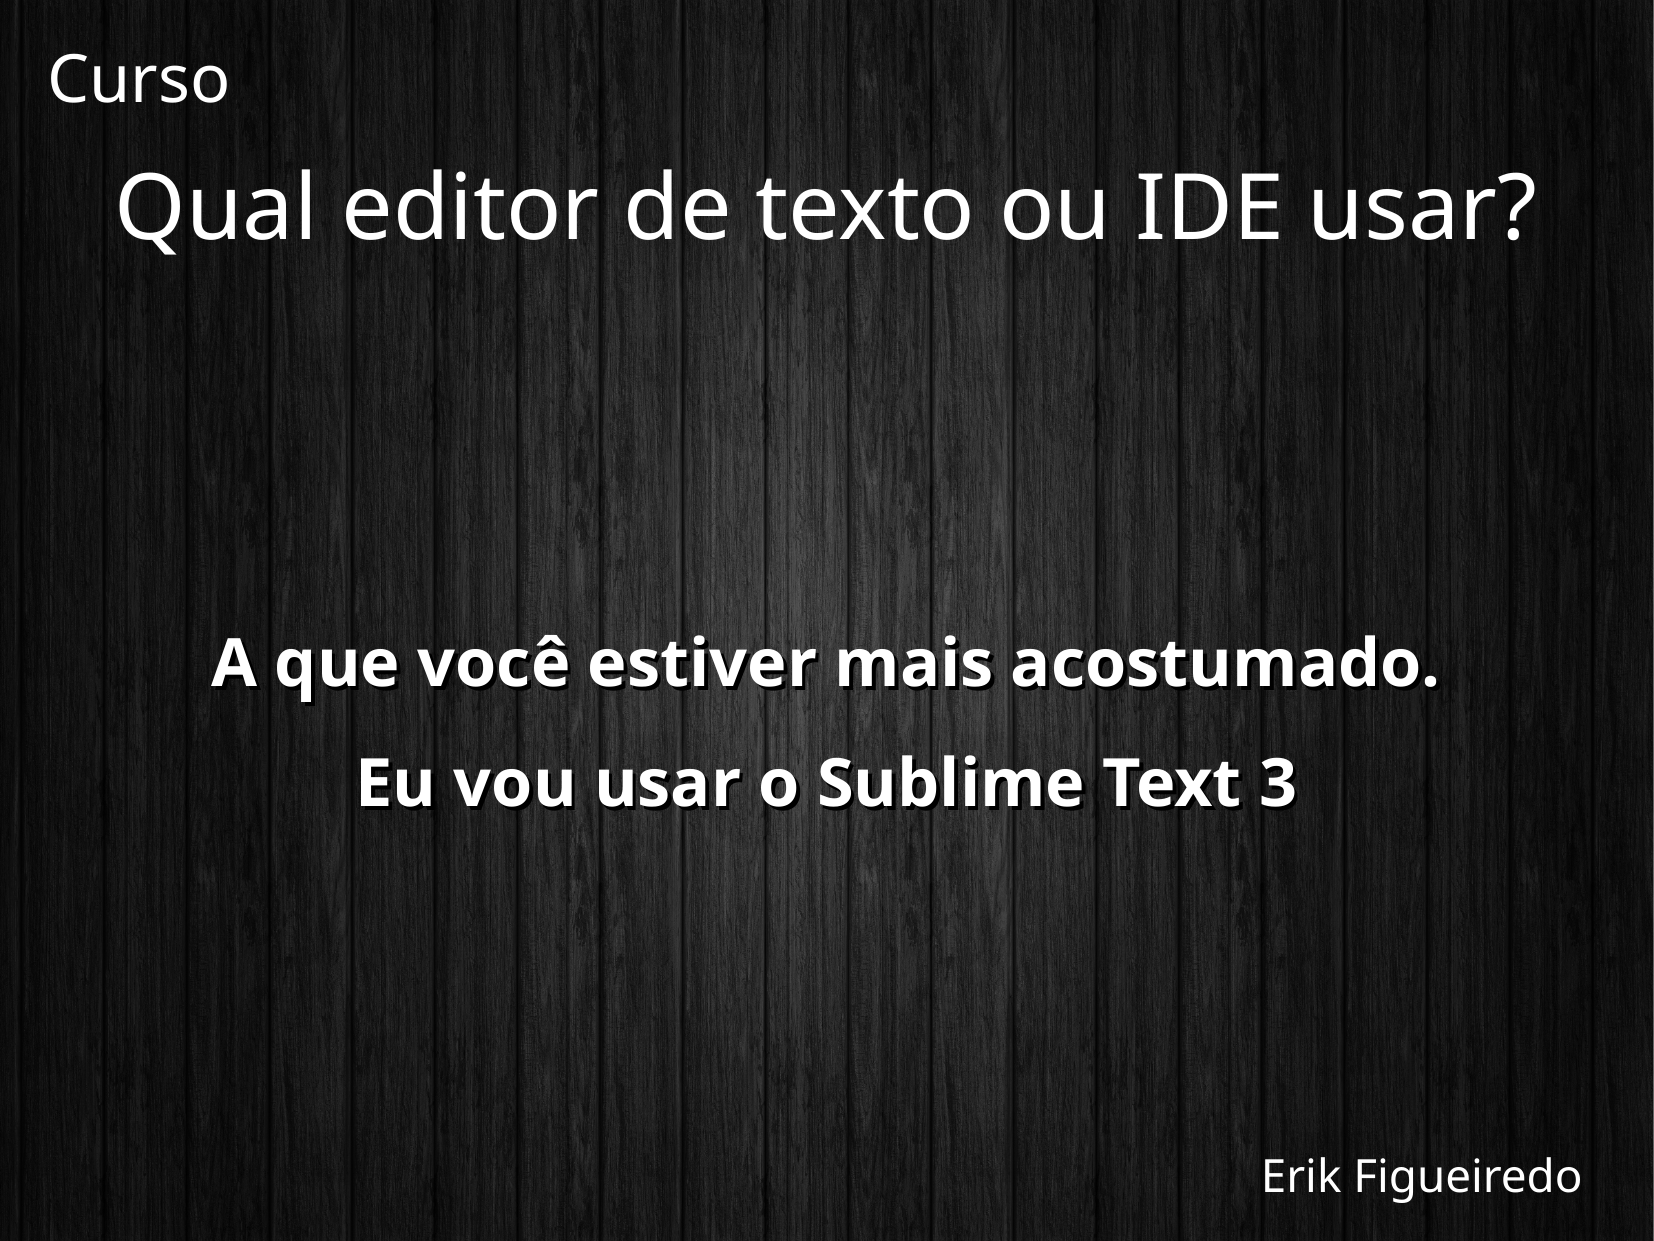

Curso
# Qual editor de texto ou IDE usar?
A que você estiver mais acostumado.
Eu vou usar o Sublime Text 3
Erik Figueiredo